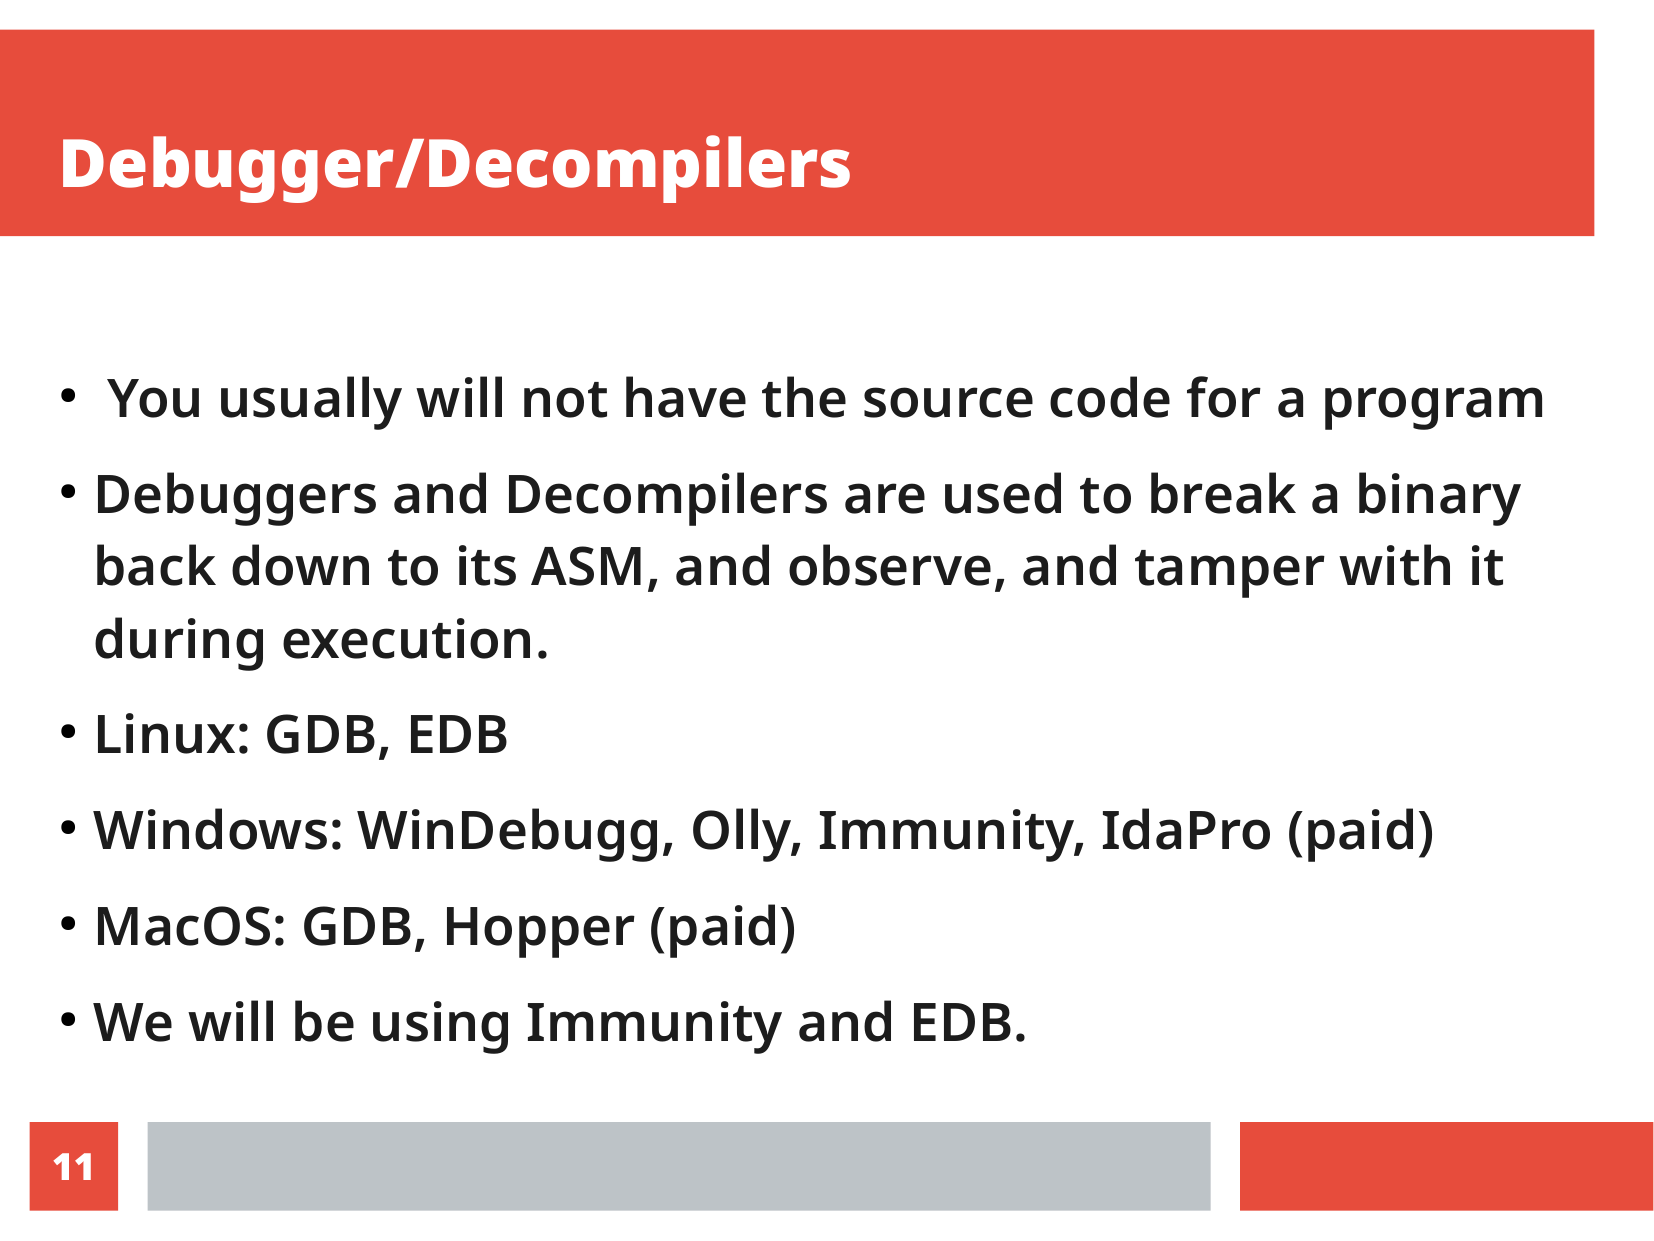

# Debugger/Decompilers
 You usually will not have the source code for a program
Debuggers and Decompilers are used to break a binary back down to its ASM, and observe, and tamper with it during execution.
Linux: GDB, EDB
Windows: WinDebugg, Olly, Immunity, IdaPro (paid)
MacOS: GDB, Hopper (paid)
We will be using Immunity and EDB.
11